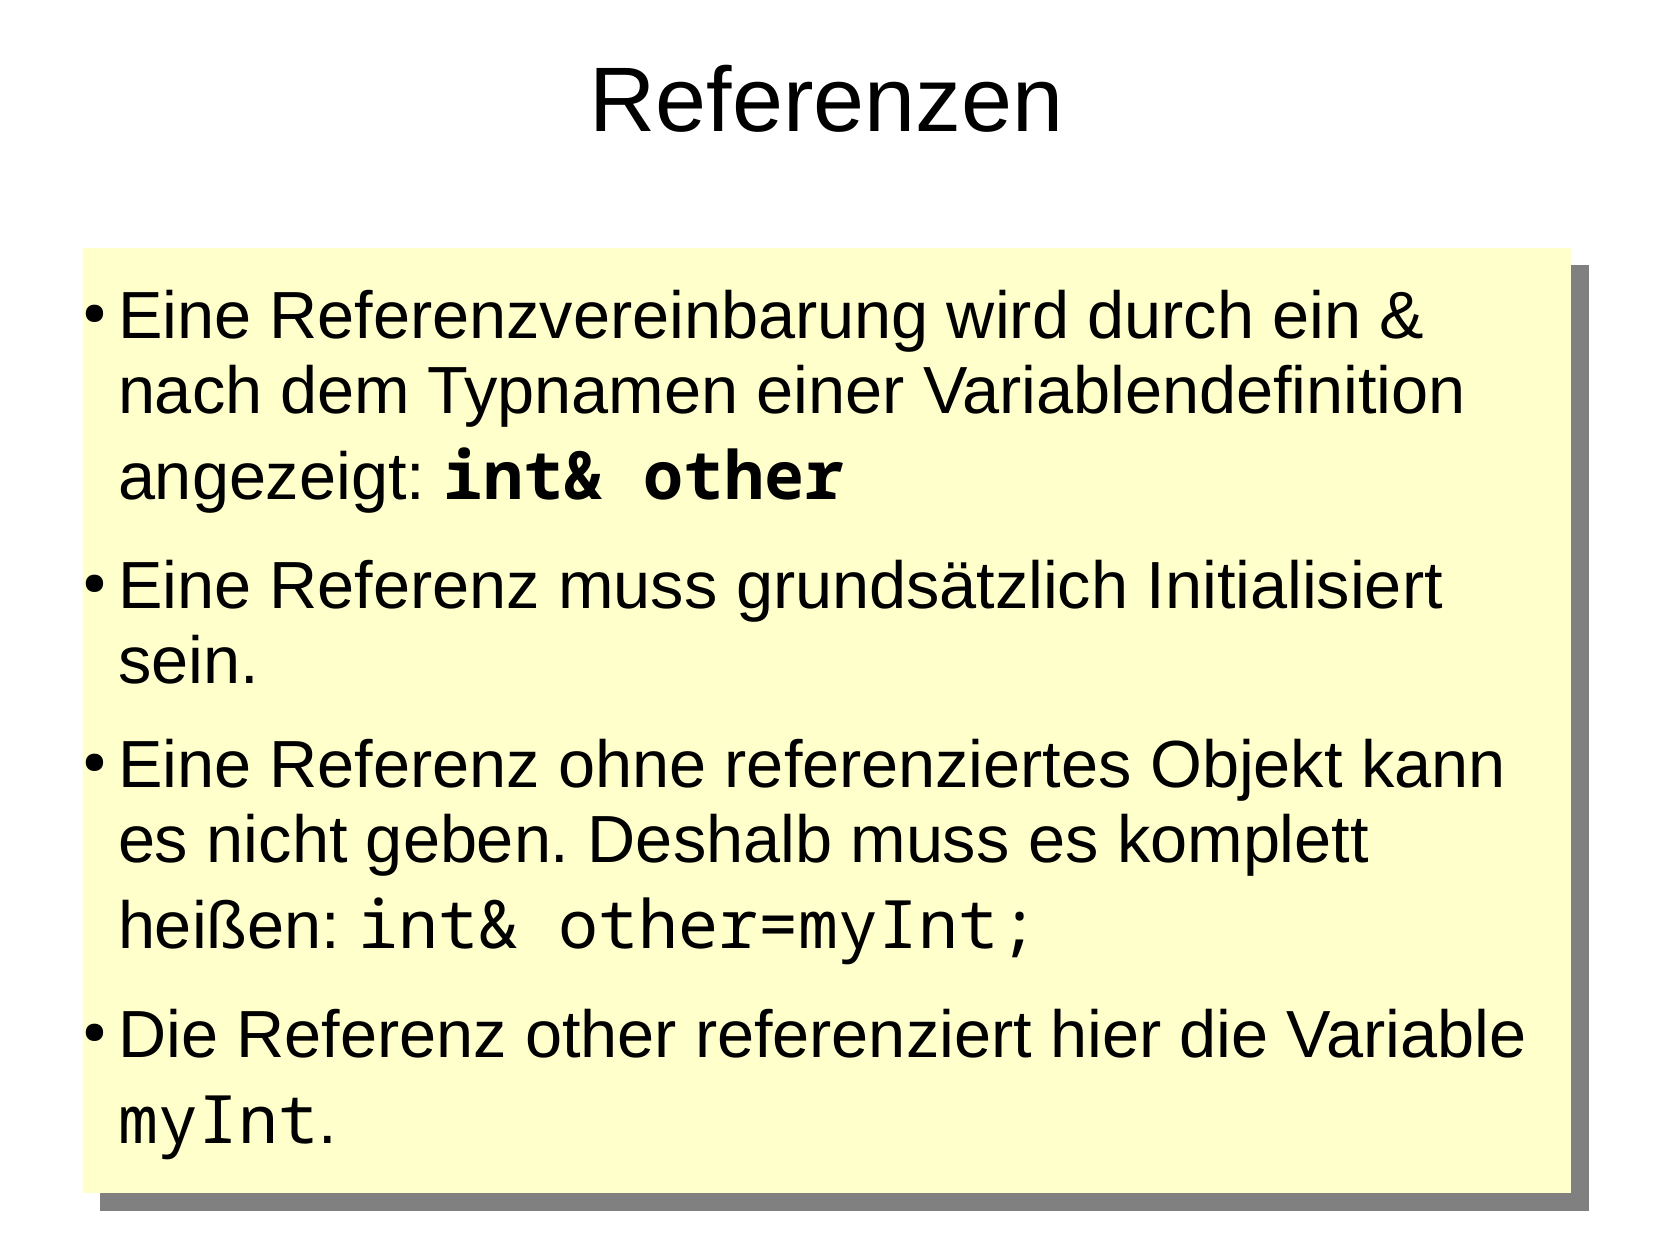

# Referenzen
Eine Referenzvereinbarung wird durch ein & nach dem Typnamen einer Variablendefinition angezeigt: int& other
Eine Referenz muss grundsätzlich Initialisiert sein.
Eine Referenz ohne referenziertes Objekt kann es nicht geben. Deshalb muss es komplett heißen: int& other=myInt;
Die Referenz other referenziert hier die Variable myInt.
3